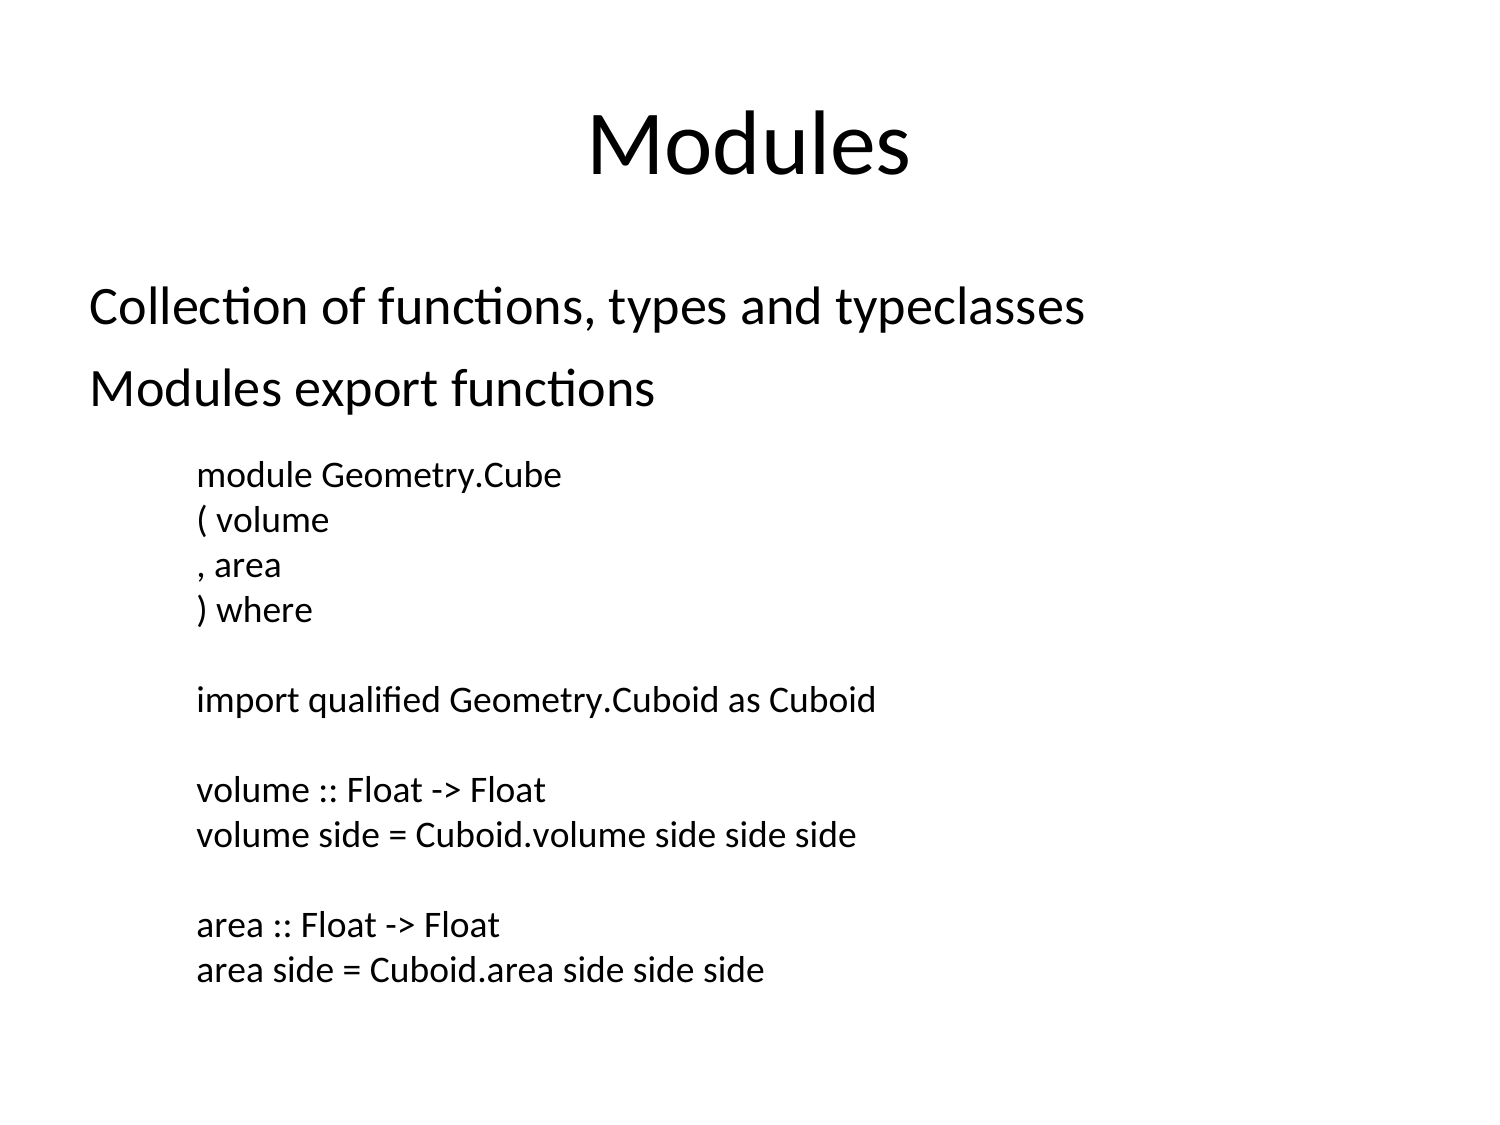

# Modules
Collection of functions, types and typeclasses
Modules export functions
 module Geometry.Cube
 ( volume
 , area
 ) where
 import qualified Geometry.Cuboid as Cuboid
 volume :: Float -> Float
 volume side = Cuboid.volume side side side
 area :: Float -> Float
 area side = Cuboid.area side side side